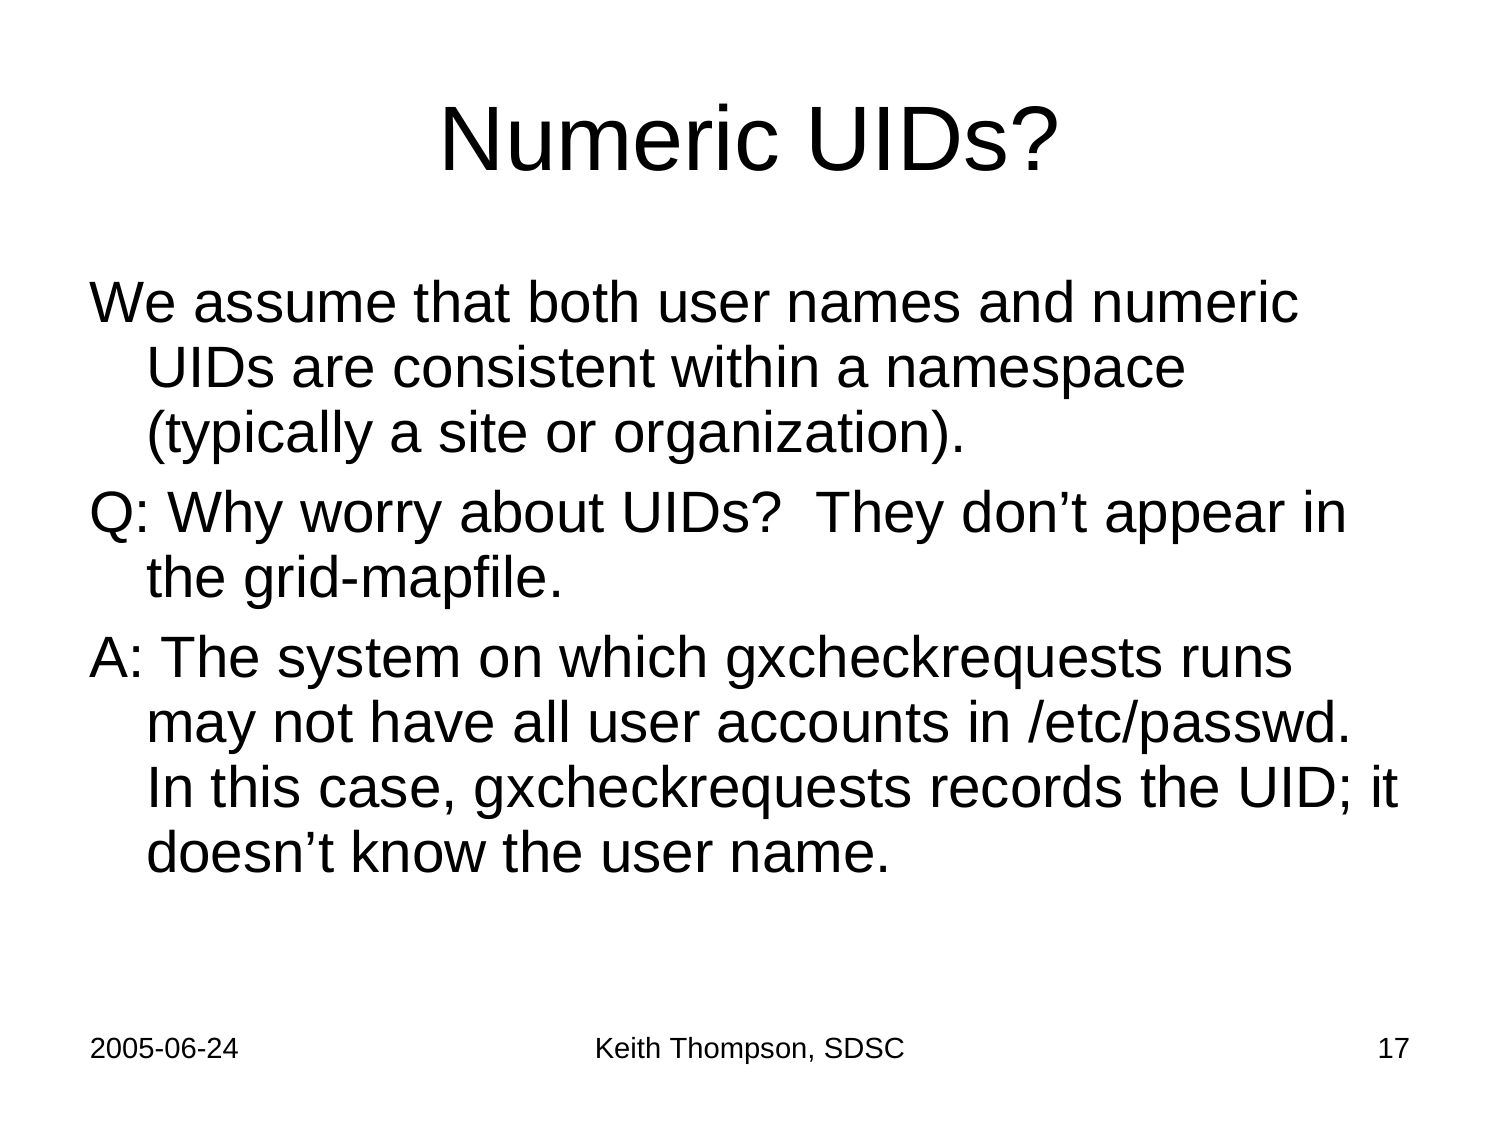

# Numeric UIDs?
We assume that both user names and numeric UIDs are consistent within a namespace (typically a site or organization).
Q: Why worry about UIDs? They don’t appear in the grid-mapfile.
A: The system on which gx­check­requests runs may not have all user accounts in /etc/passwd. In this case, gx­check­requests records the UID; it doesn’t know the user name.
2005-06-24
Keith Thompson, SDSC
17